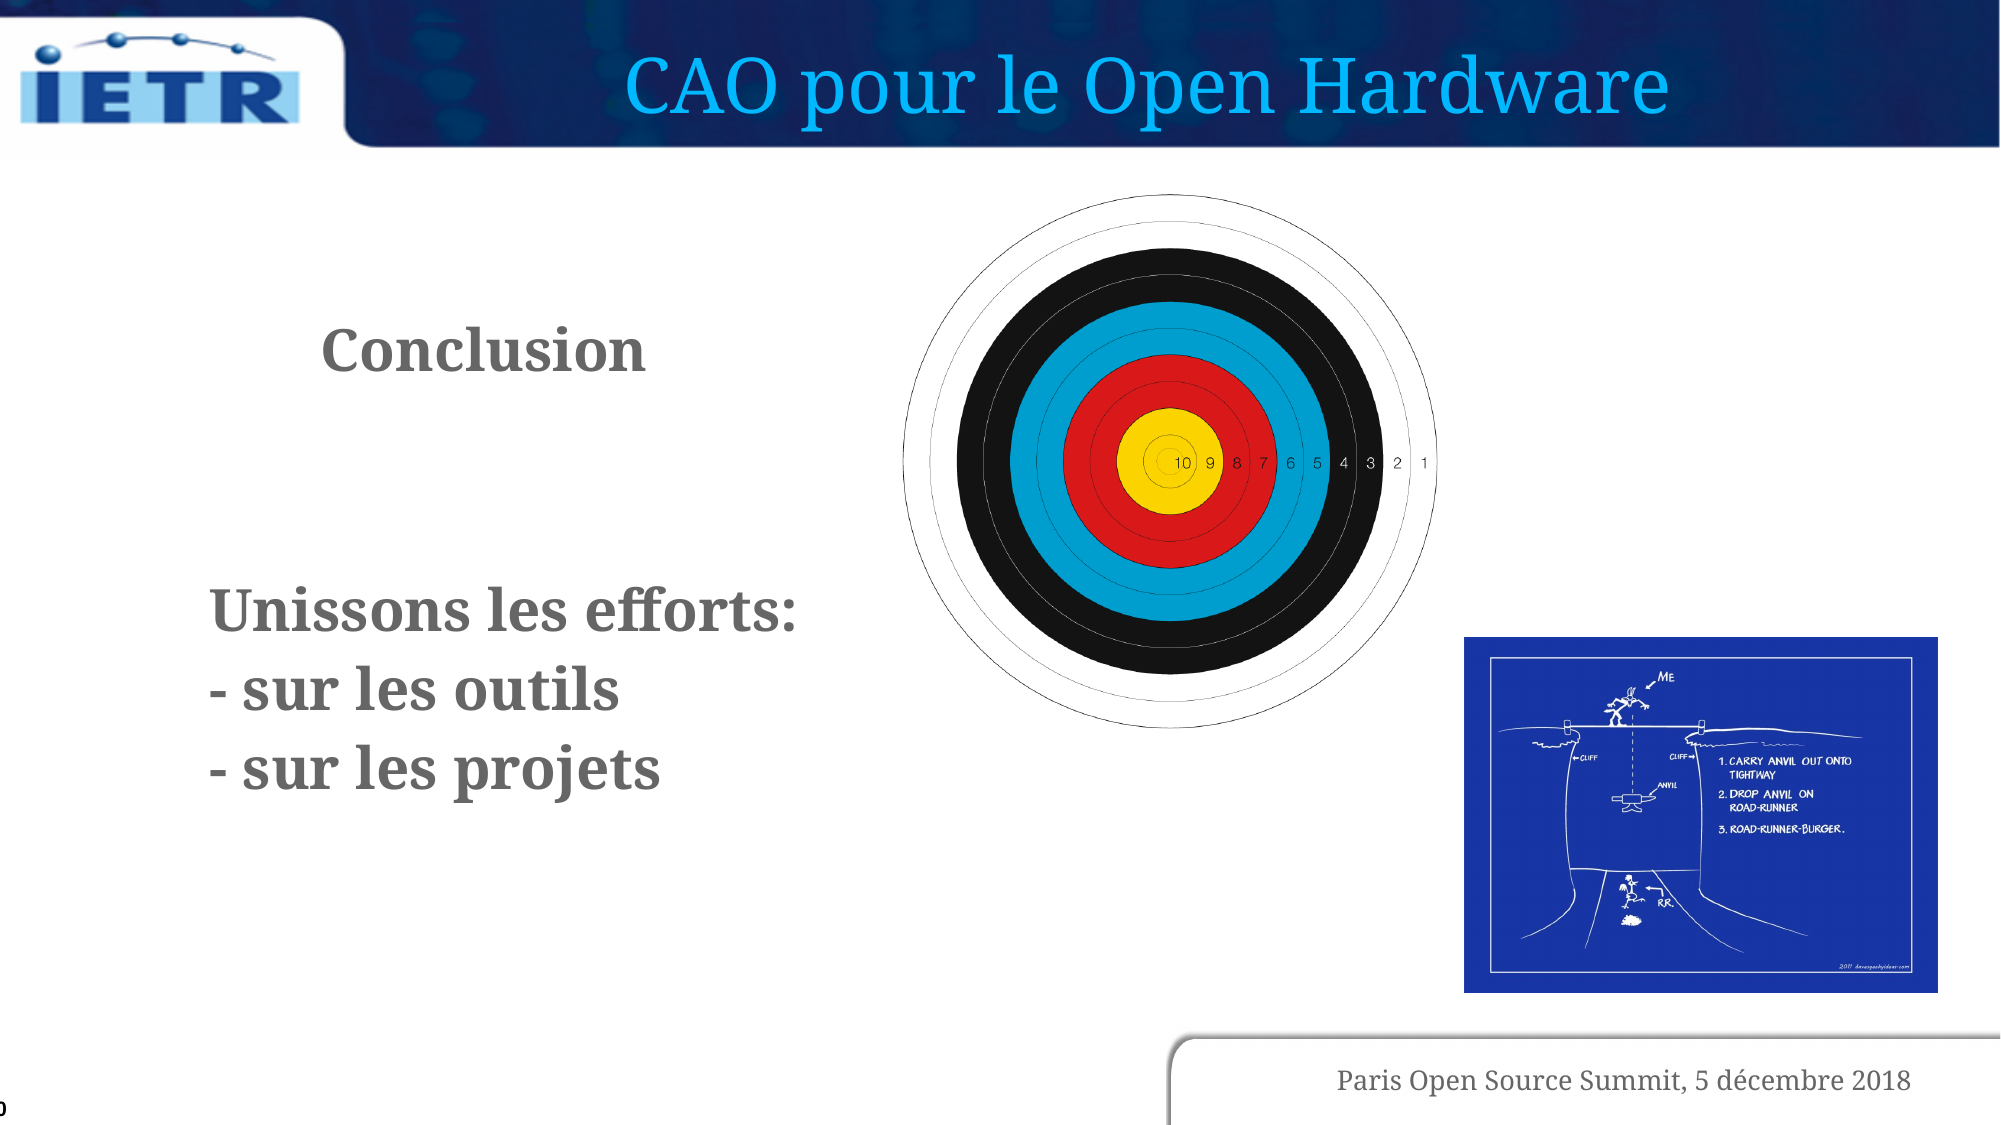

CAO pour le Open Hardware
Conclusion
Unissons les efforts:
- sur les outils
- sur les projets
Paris Open Source Summit, 5 décembre 2018